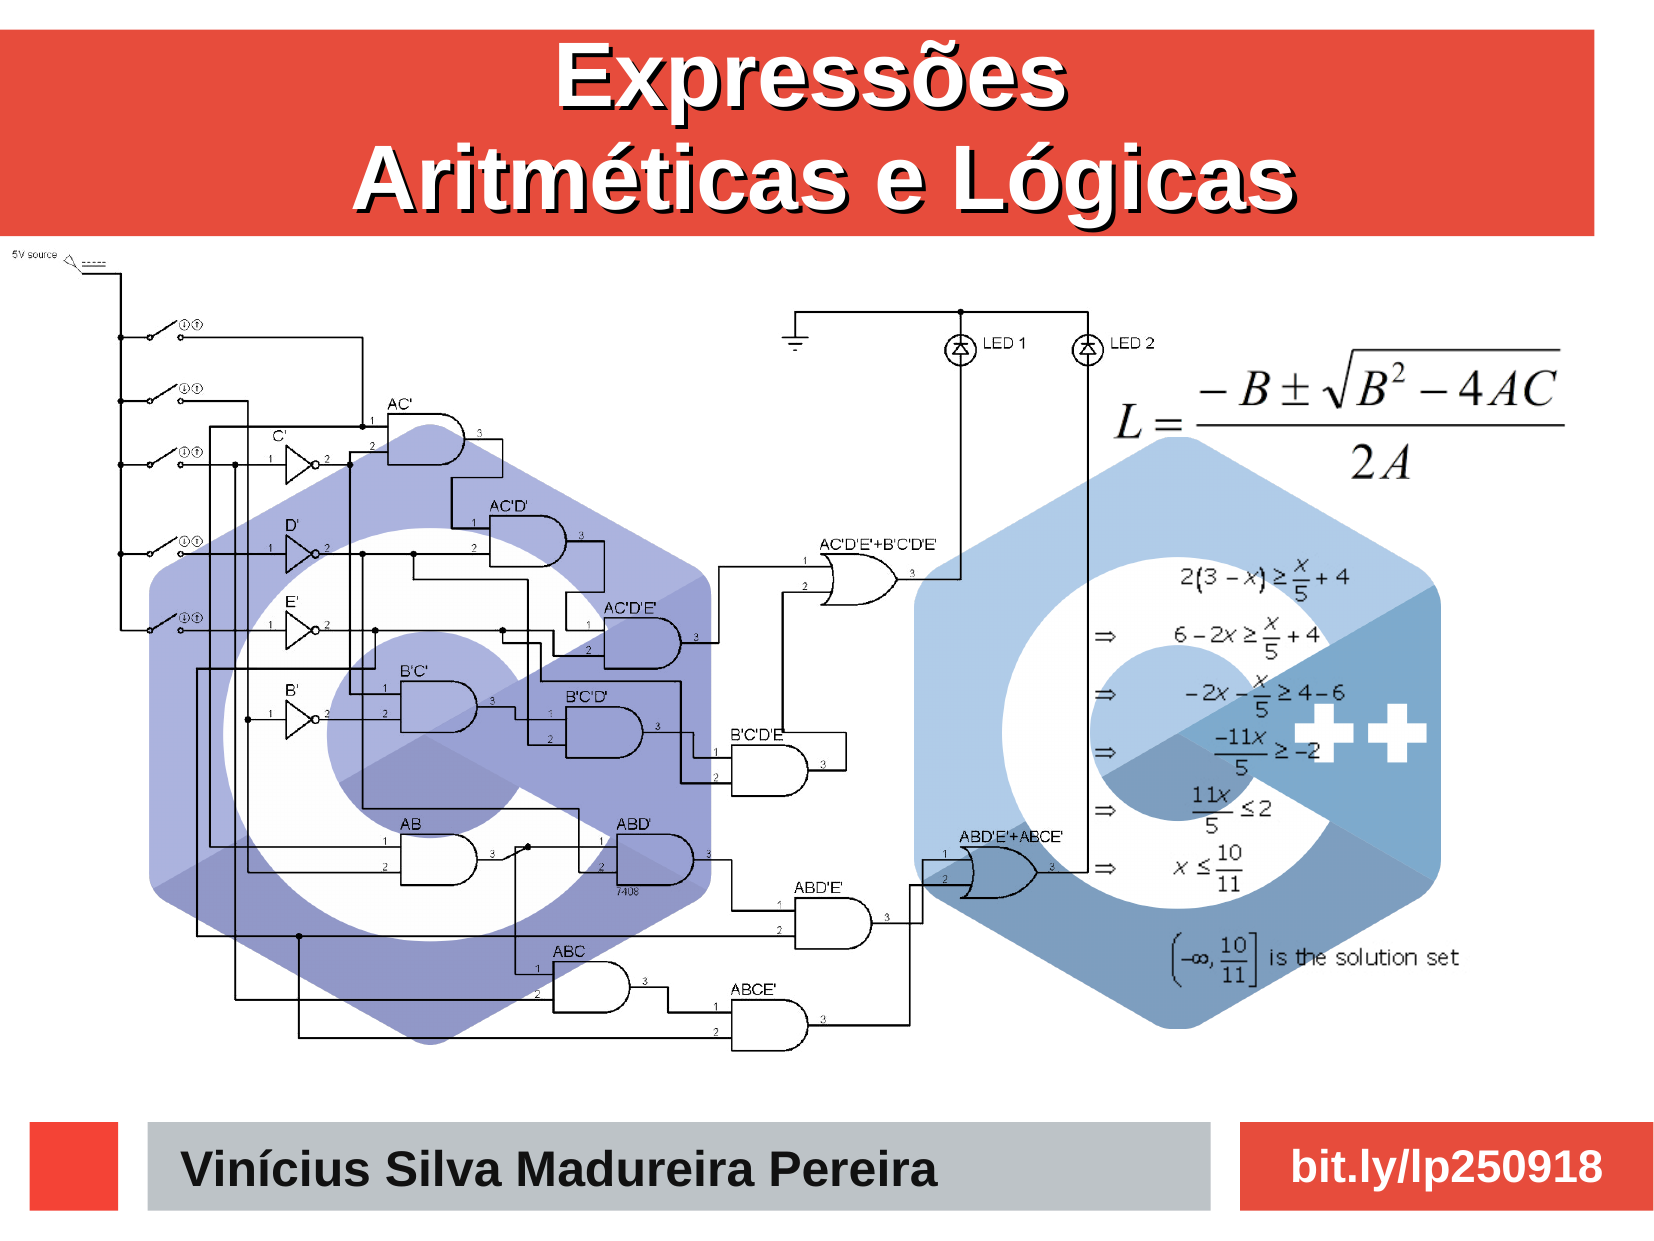

# Expressões Aritméticas e Lógicas
Vinícius Silva Madureira Pereira
bit.ly/lp250918